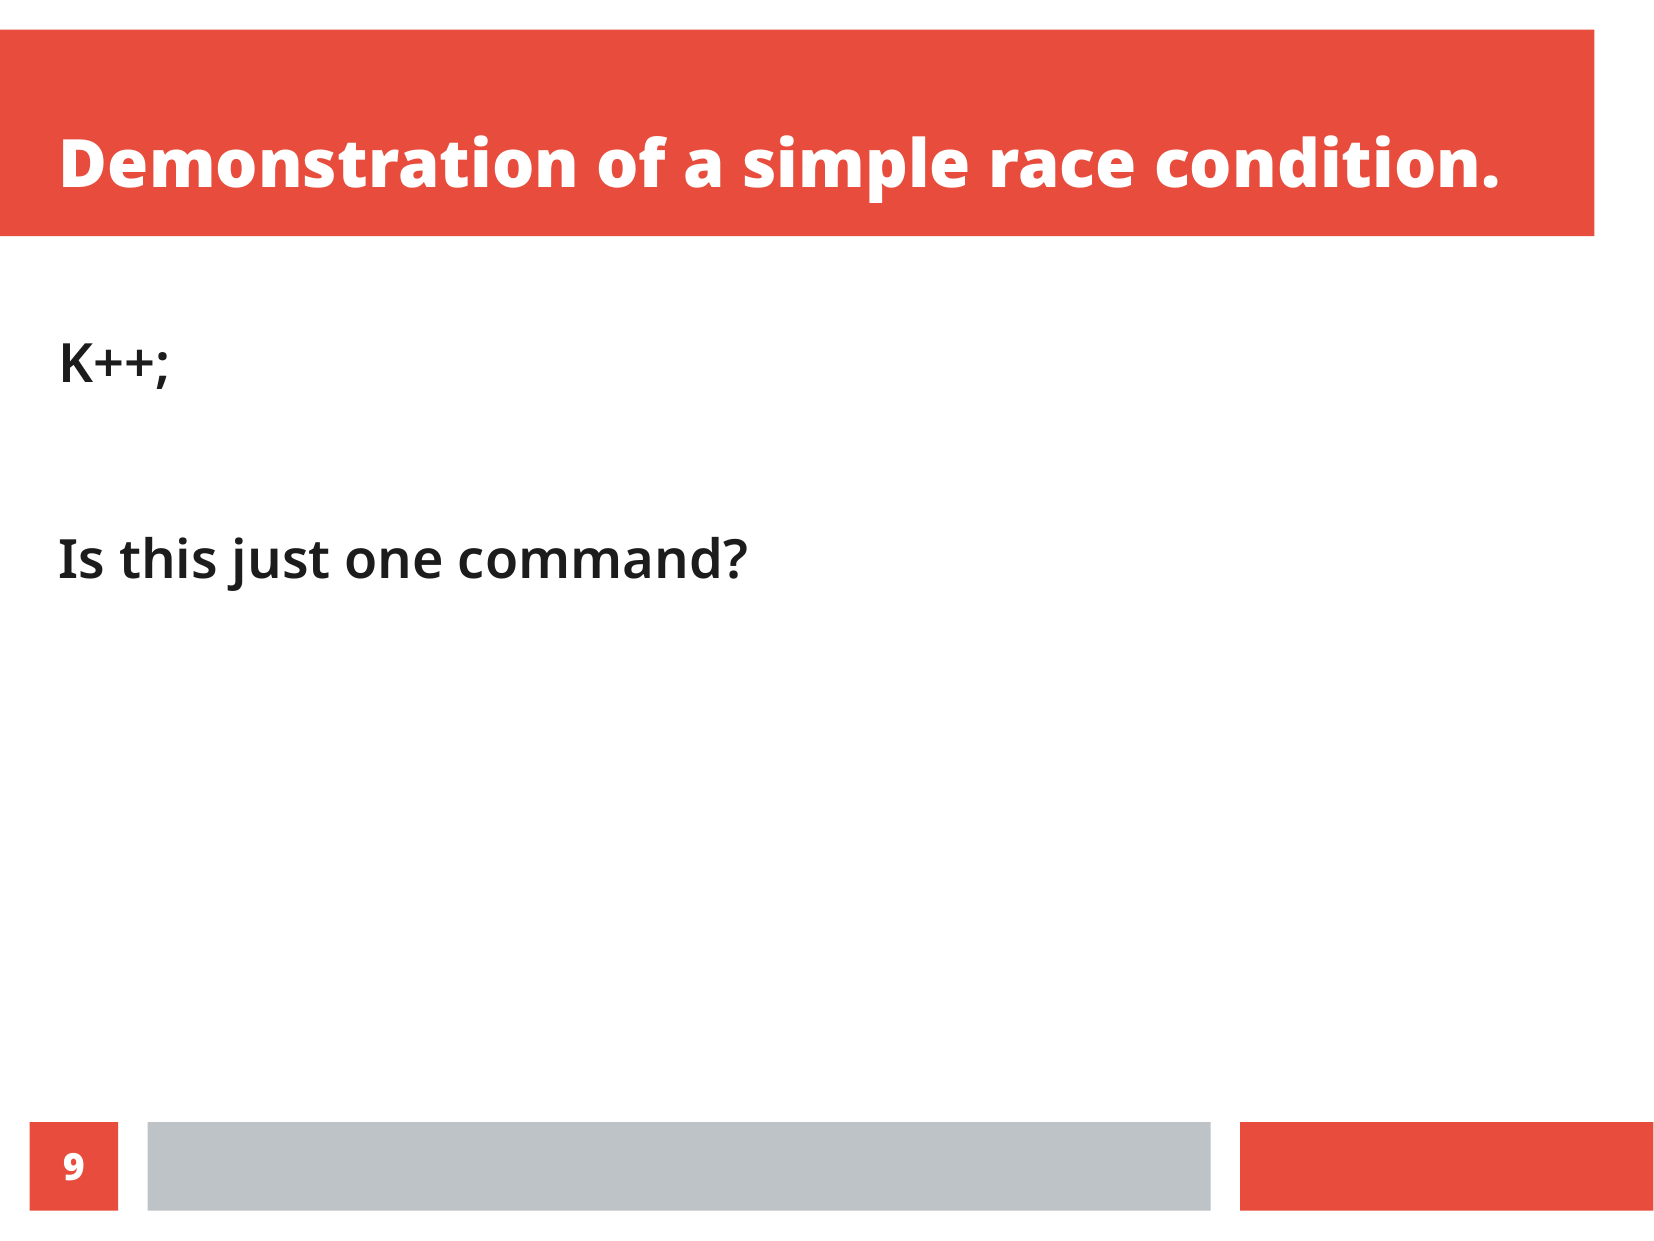

# Demonstration of a simple race condition.
K++;
Is this just one command?
9